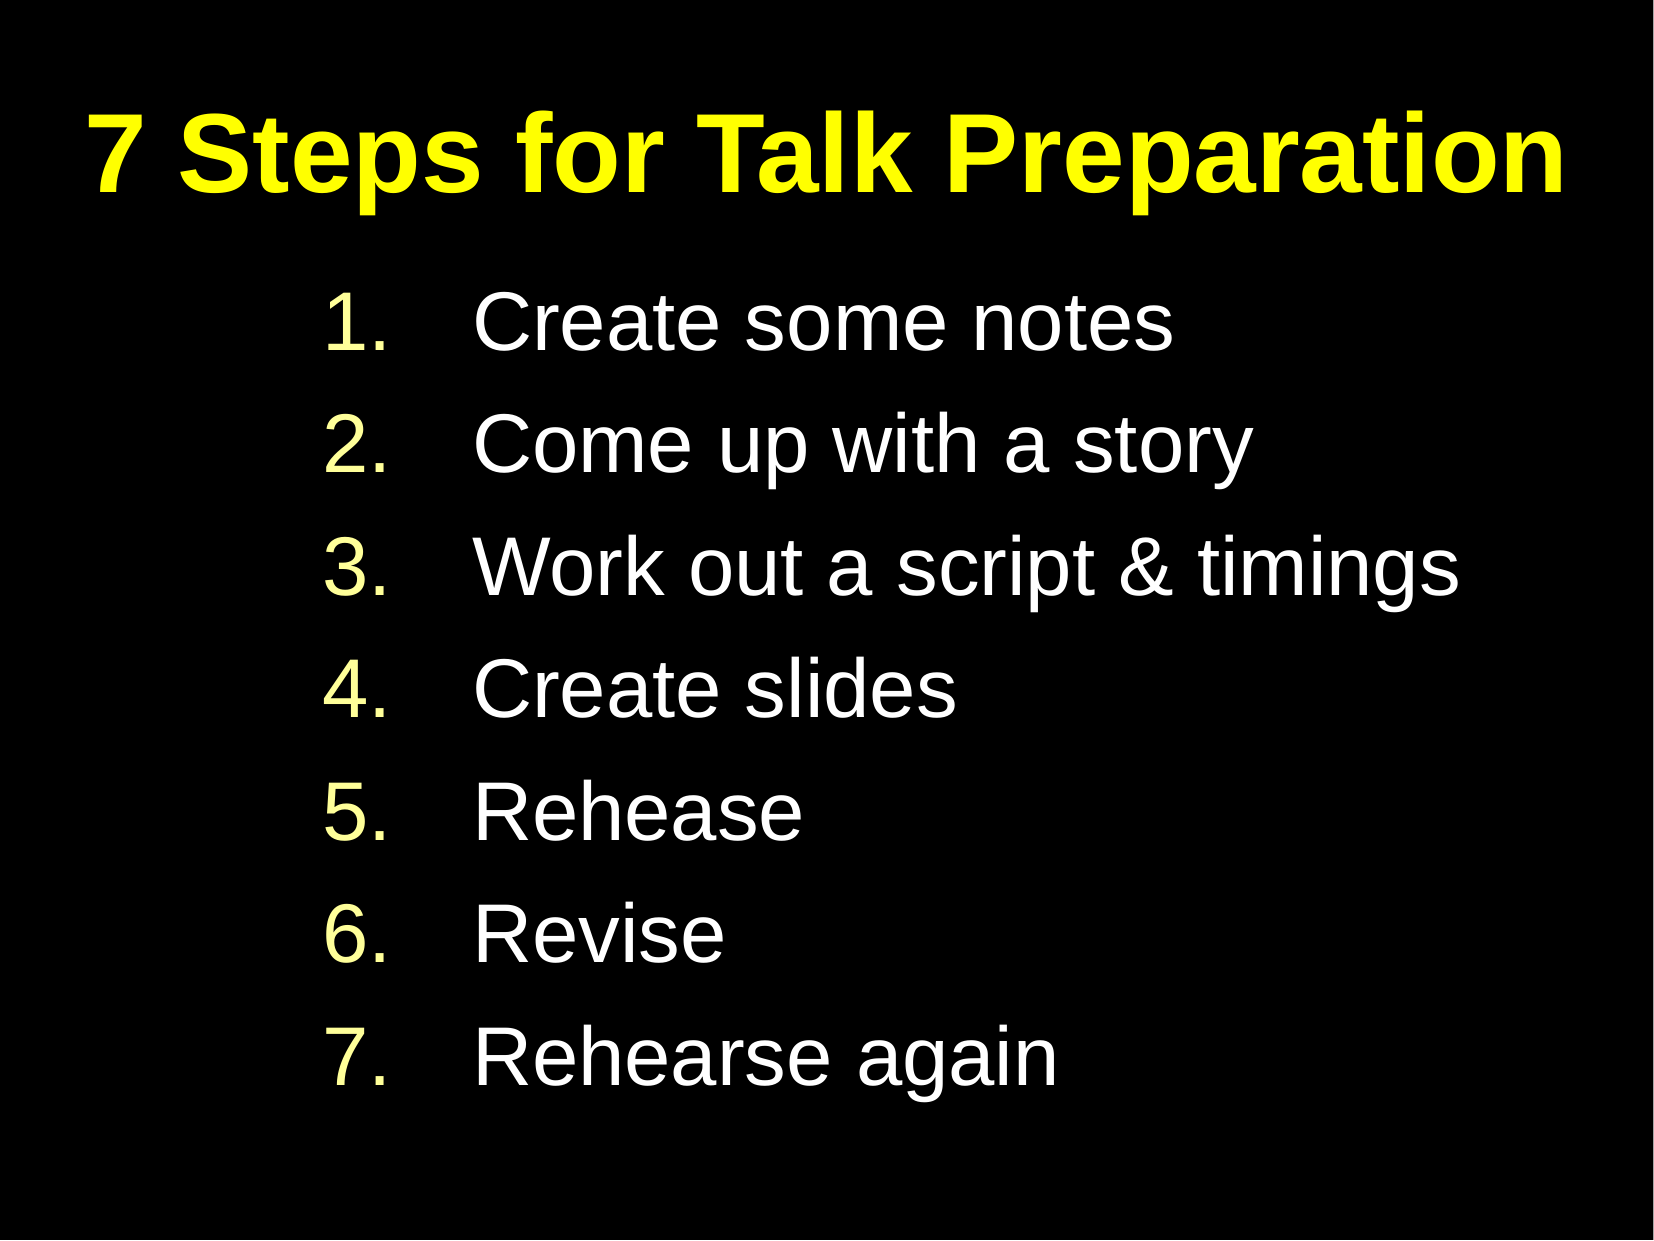

# 7 Steps for Talk Preparation
Create some notes
Come up with a story
Work out a script & timings
Create slides
Rehease
Revise
Rehearse again